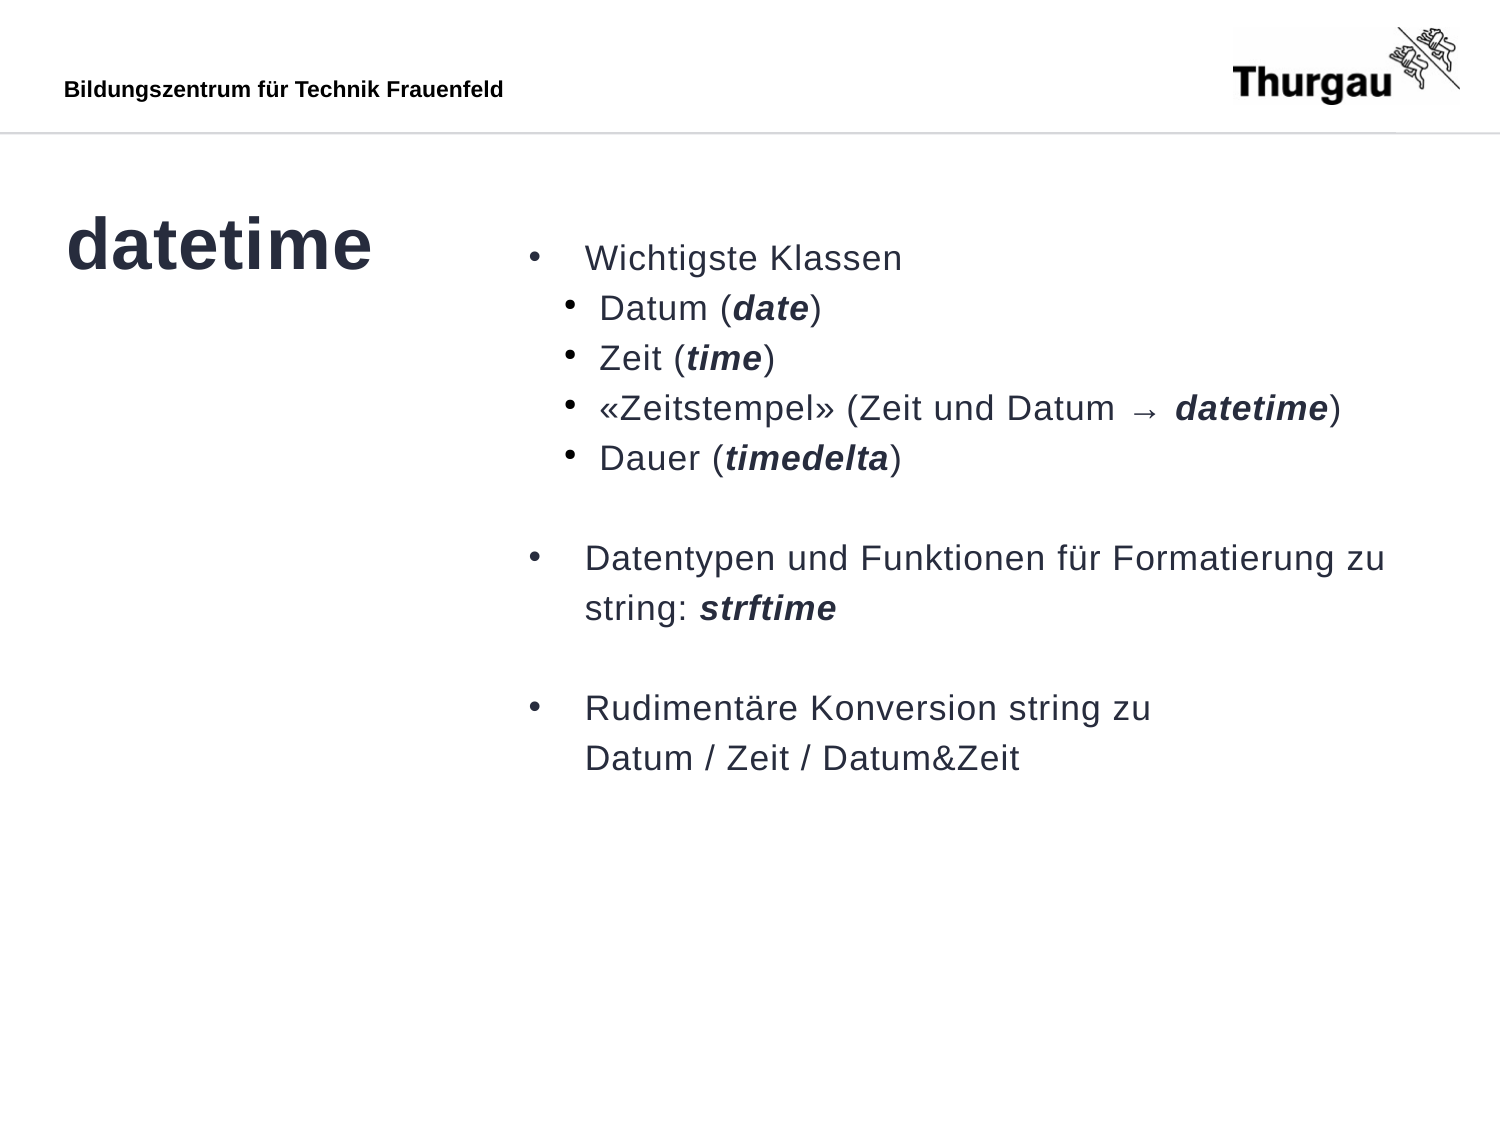

Bildungszentrum für Technik Frauenfeld
datetime
Wichtigste Klassen
Datum (date)
Zeit (time)
«Zeitstempel» (Zeit und Datum → datetime)
Dauer (timedelta)
Datentypen und Funktionen für Formatierung zu string: strftime
Rudimentäre Konversion string zu
Datum / Zeit / Datum&Zeit